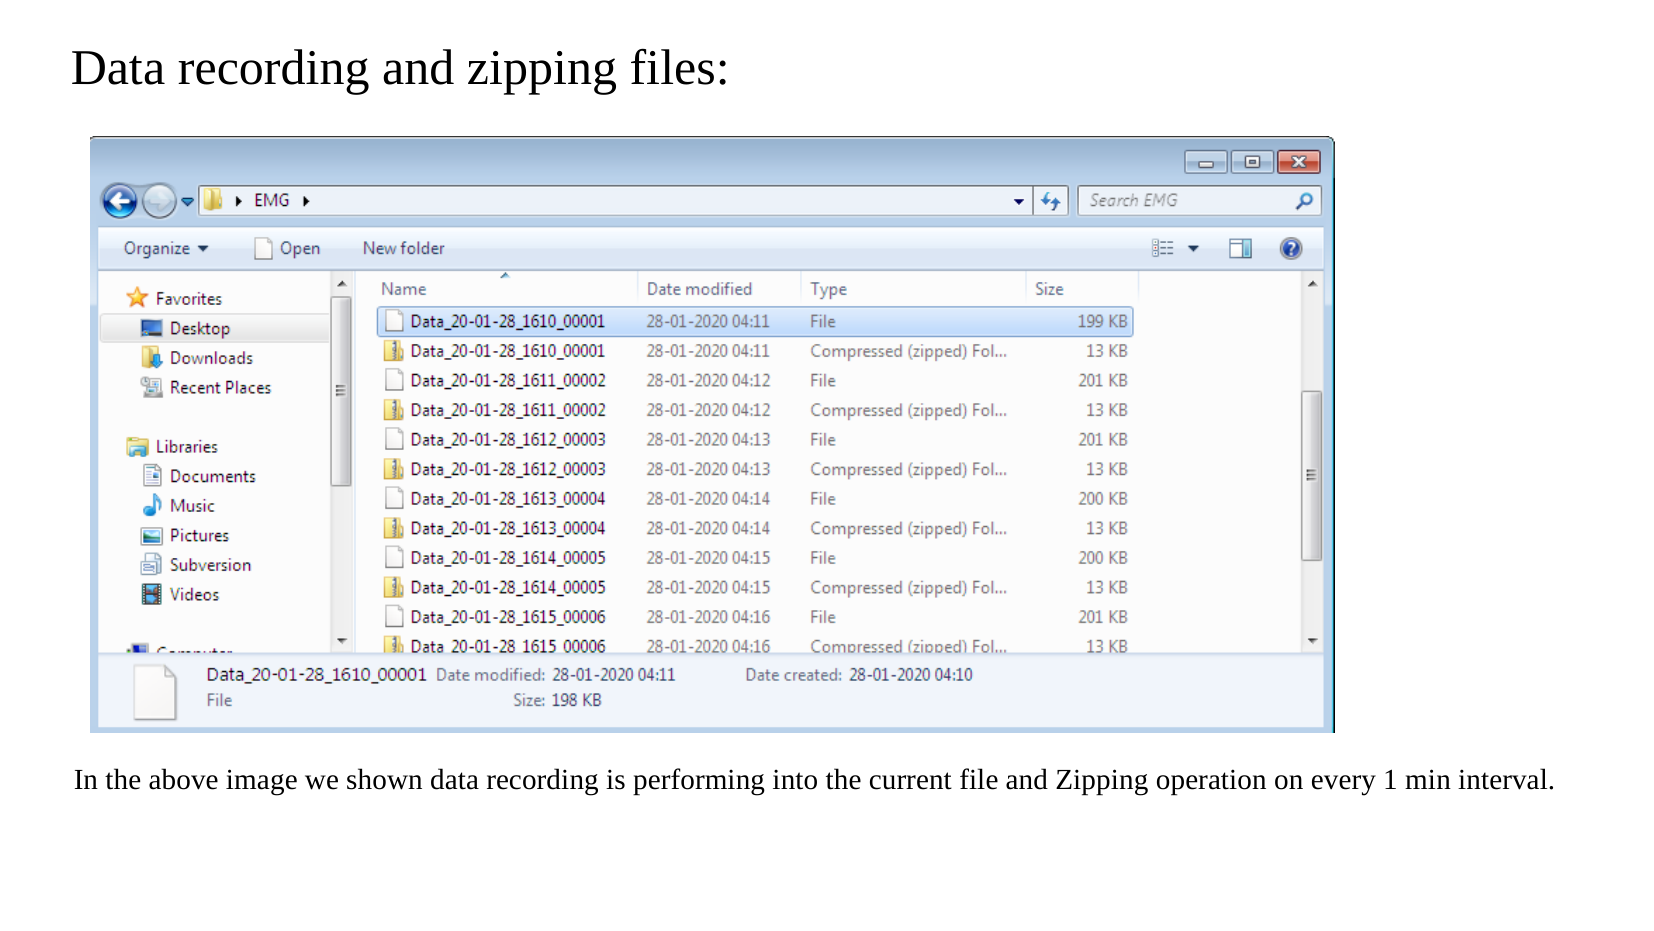

# Data recording and zipping files:
In the above image we shown data recording is performing into the current file and Zipping operation on every 1 min interval.